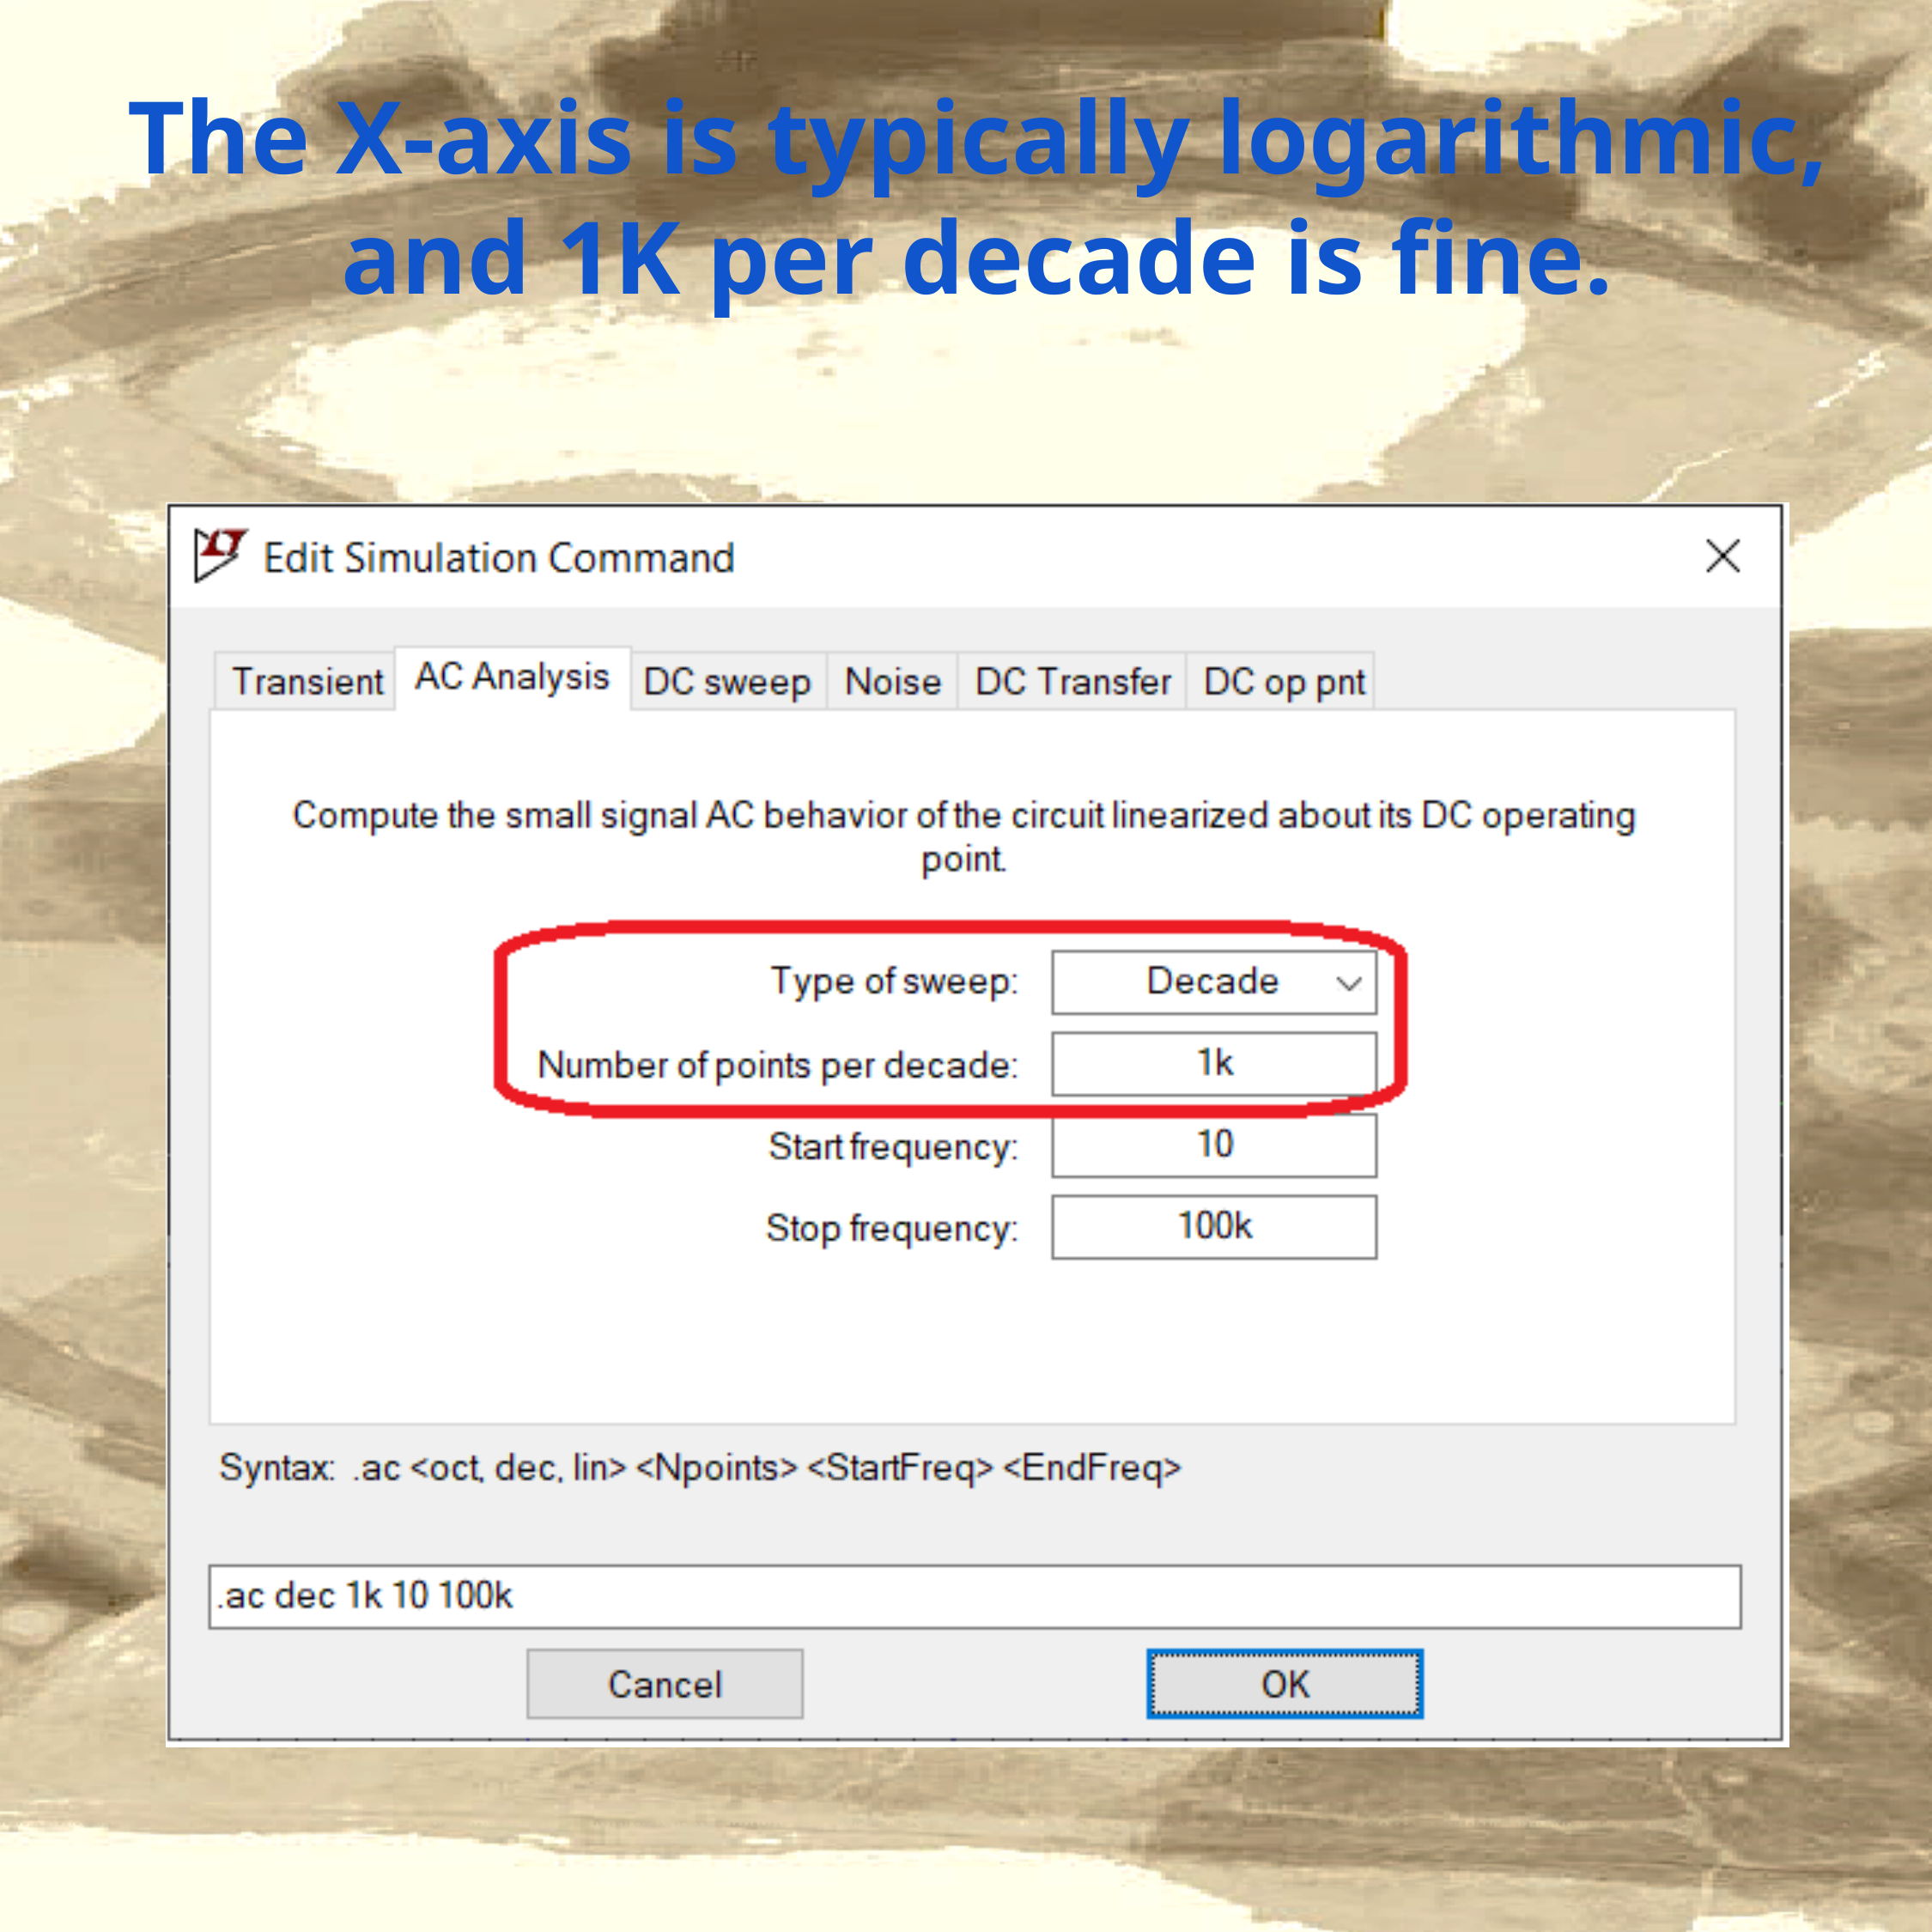

The X-axis is typically logarithmic, and 1K per decade is fine.